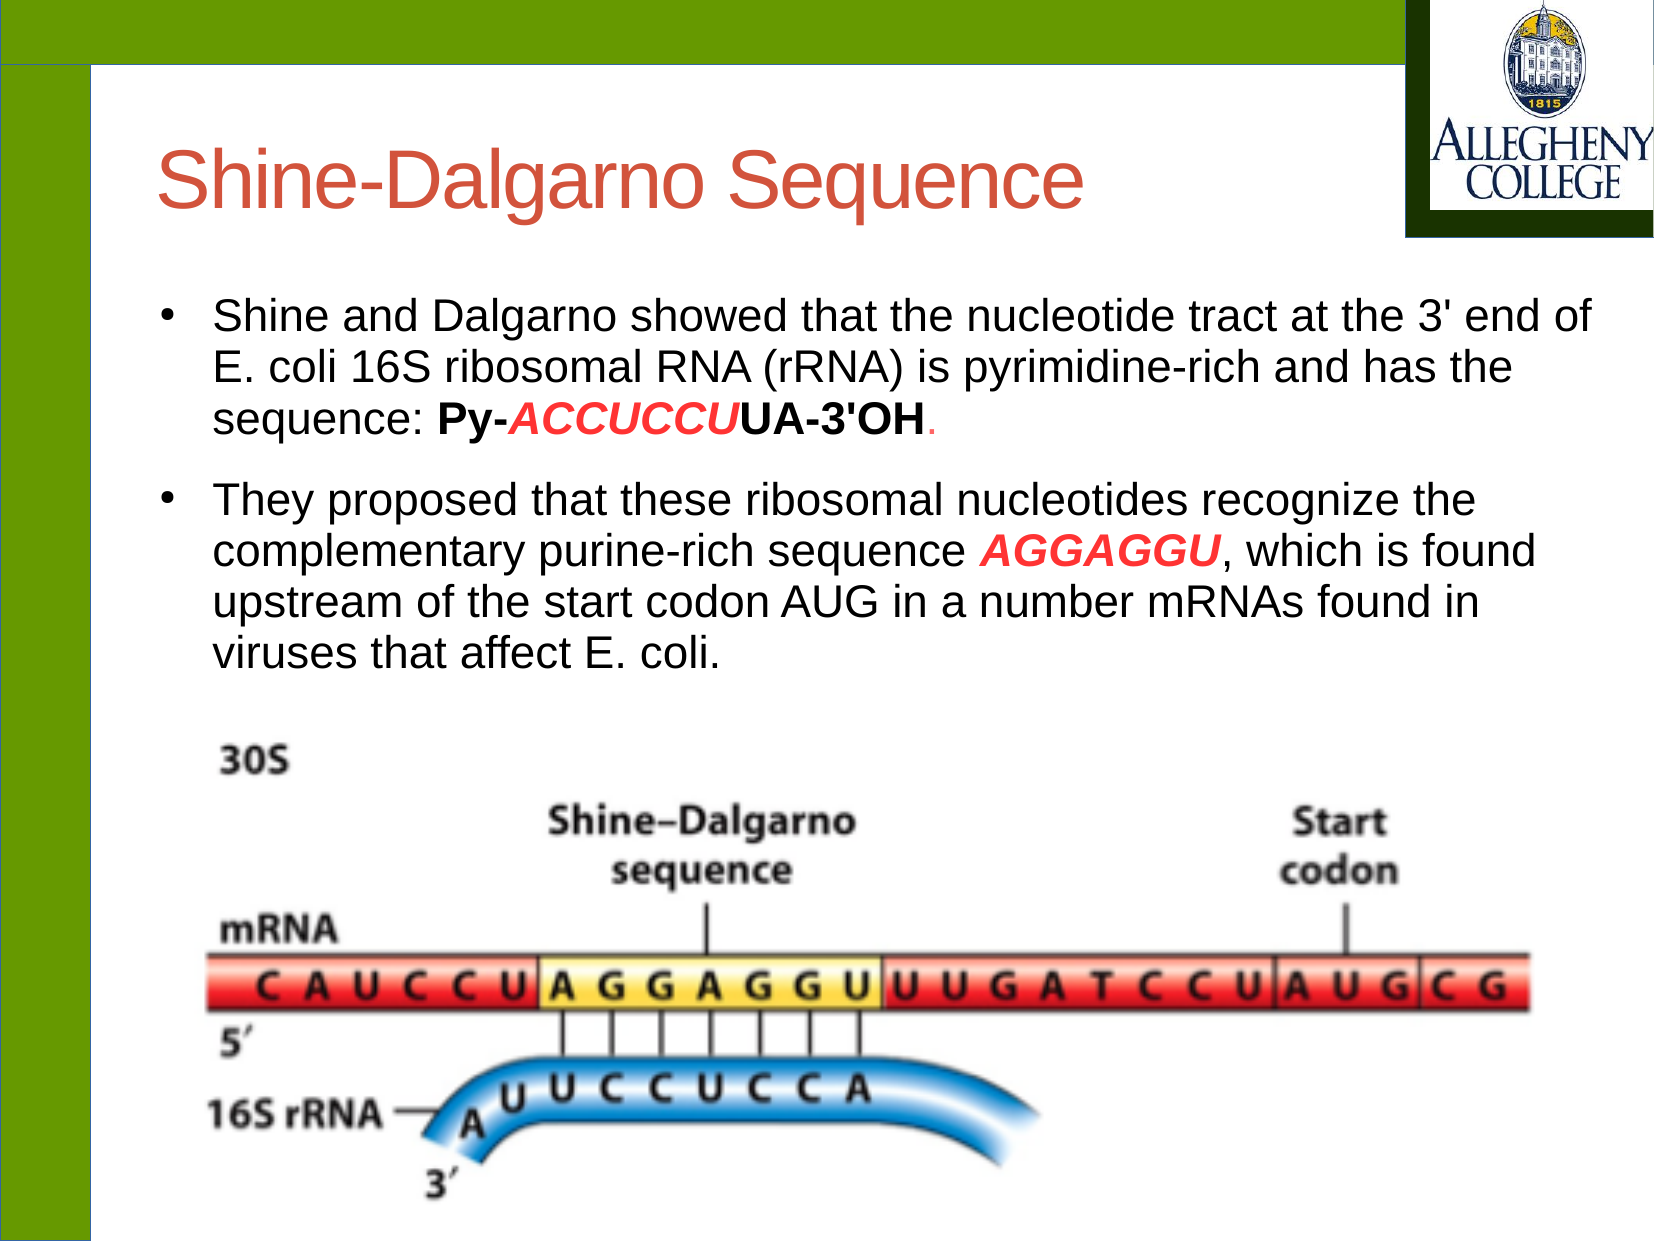

Shine-Dalgarno Sequence
# Shine and Dalgarno showed that the nucleotide tract at the 3' end of E. coli 16S ribosomal RNA (rRNA) is pyrimidine-rich and has the sequence: Py-ACCUCCUUA-3'OH.
They proposed that these ribosomal nucleotides recognize the complementary purine-rich sequence AGGAGGU, which is found upstream of the start codon AUG in a number mRNAs found in viruses that affect E. coli.